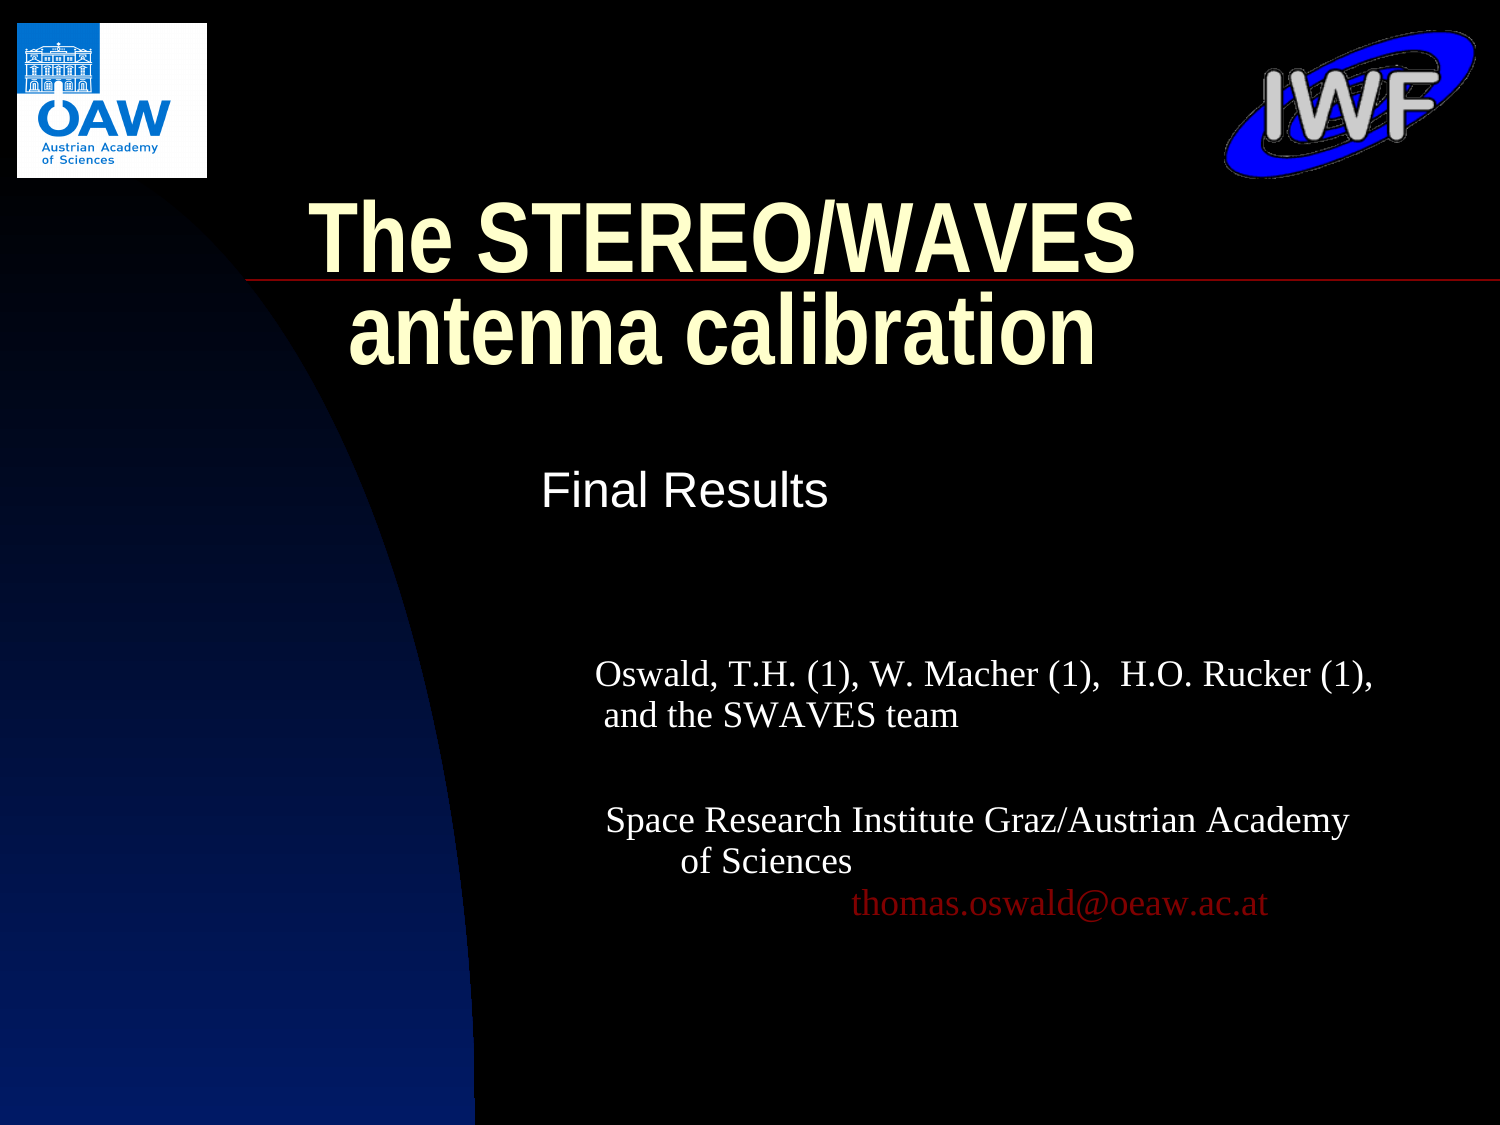

The STEREO/WAVES antenna calibration
# Final Results
 Oswald, T.H. (1), W. Macher (1), H.O. Rucker (1), and the SWAVES team
Space Research Institute Graz/Austrian Academy of Sciences thomas.oswald@oeaw.ac.at